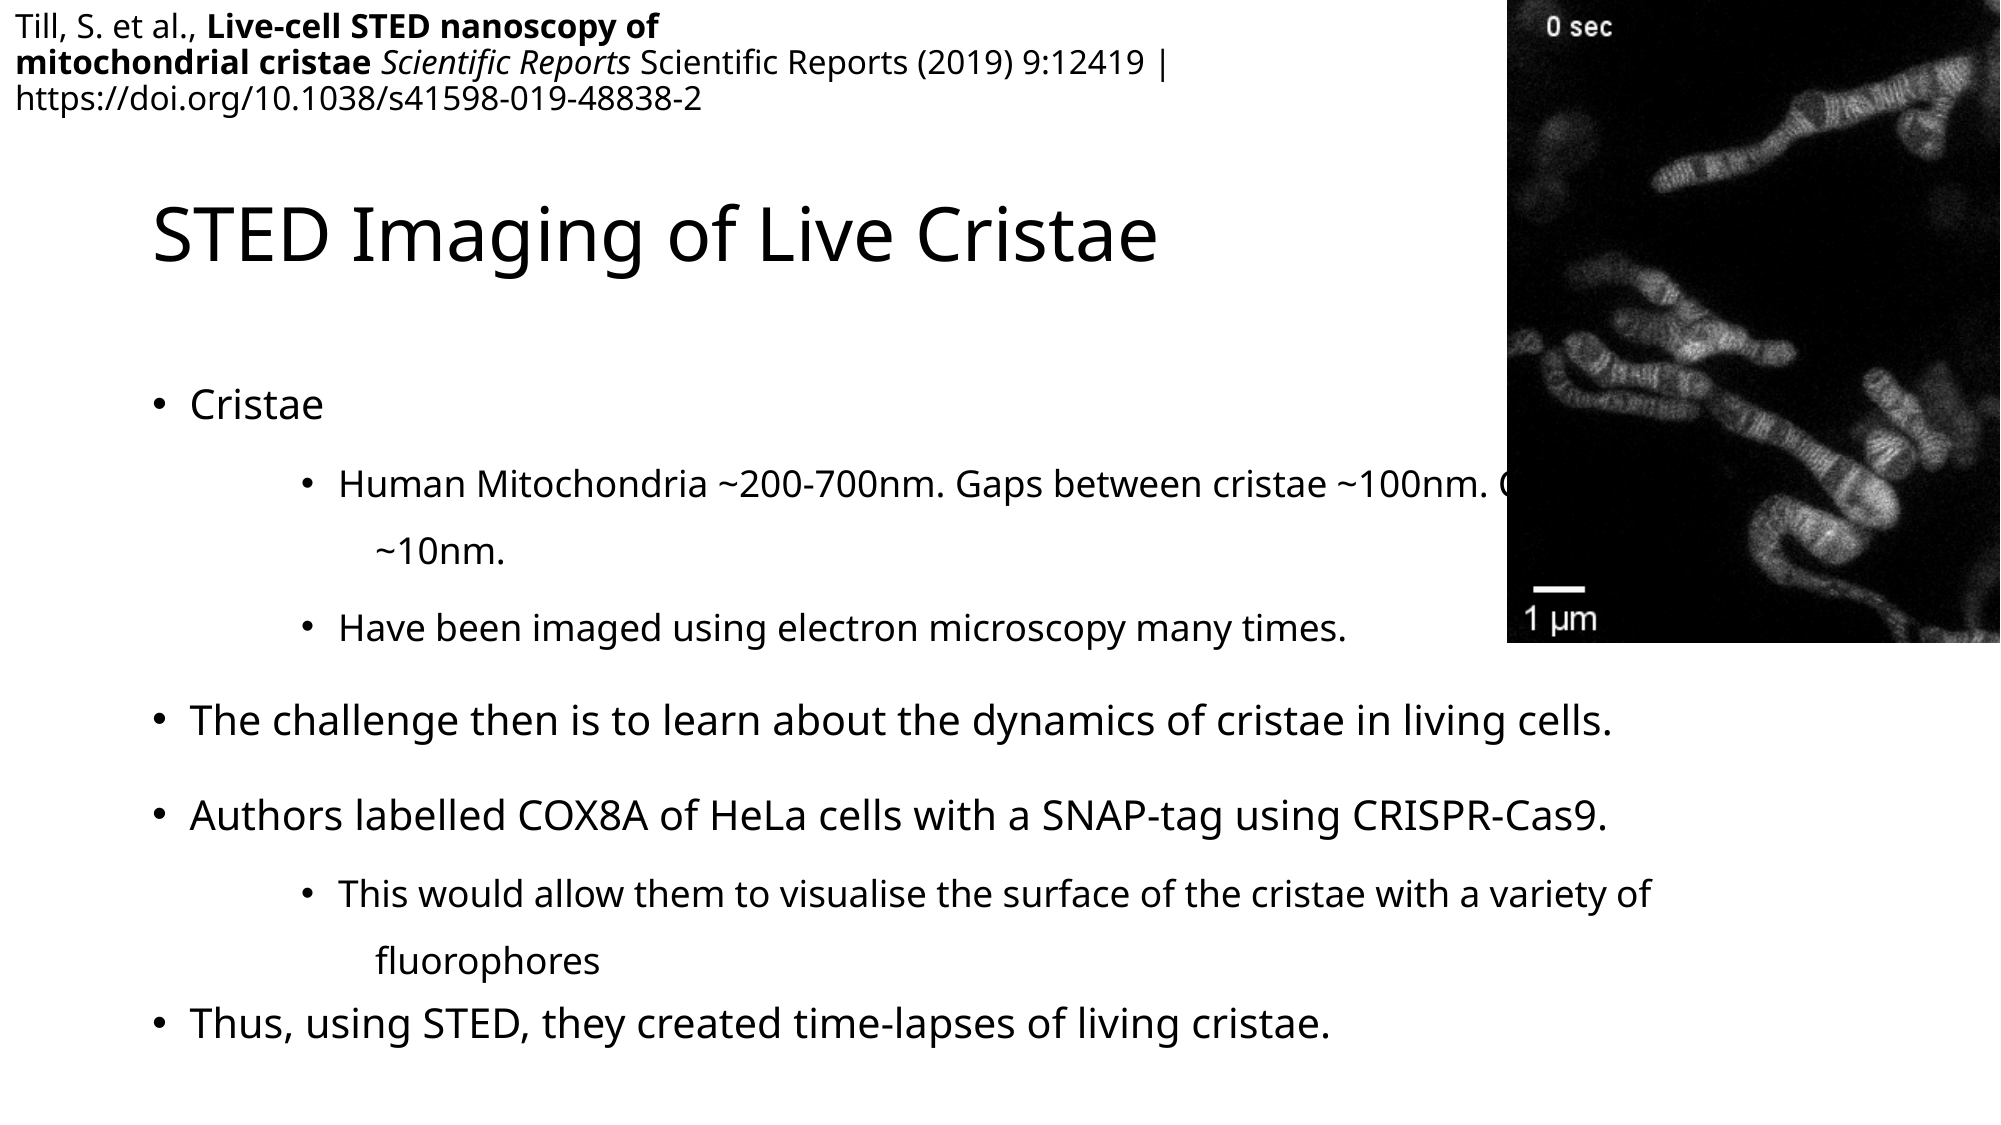

# STED Imaging of Live Cristae
Cristae
Human Mitochondria ~200-700nm. Gaps between cristae ~100nm. Crista diameter ~10nm.
Have been imaged using electron microscopy many times.
The challenge then is to learn about the dynamics of cristae in living cells.
Authors labelled COX8A of HeLa cells with a SNAP-tag using CRISPR-Cas9.
This would allow them to visualise the surface of the cristae with a variety of fluorophores
Thus, using STED, they created time-lapses of living cristae.